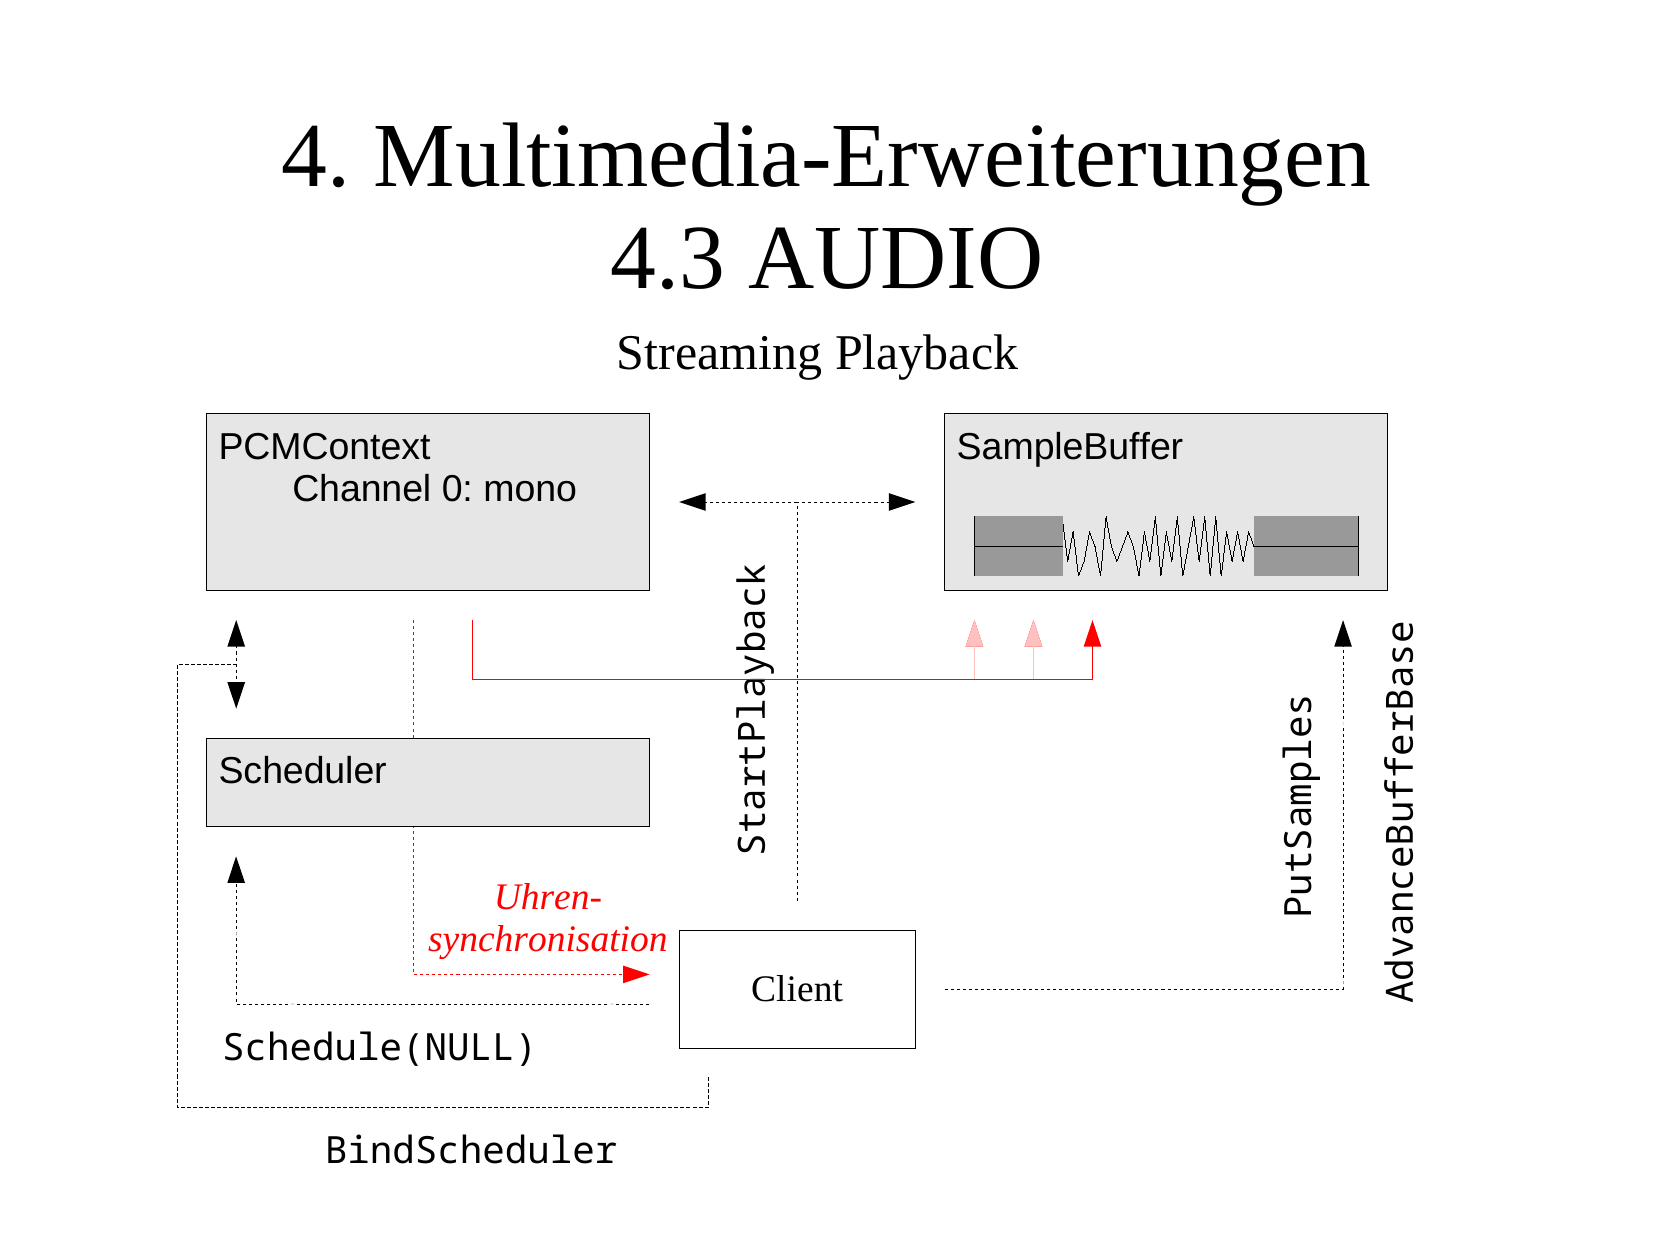

# 4. Multimedia-Erweiterungen 4.3 AUDIO
Streaming Playback
PCMContext
	Channel 0: mono
SampleBuffer
StartPlayback
AdvanceBufferBase
PutSamples
Scheduler
BindScheduler
Uhren-
synchronisation
Schedule(NULL)
Client